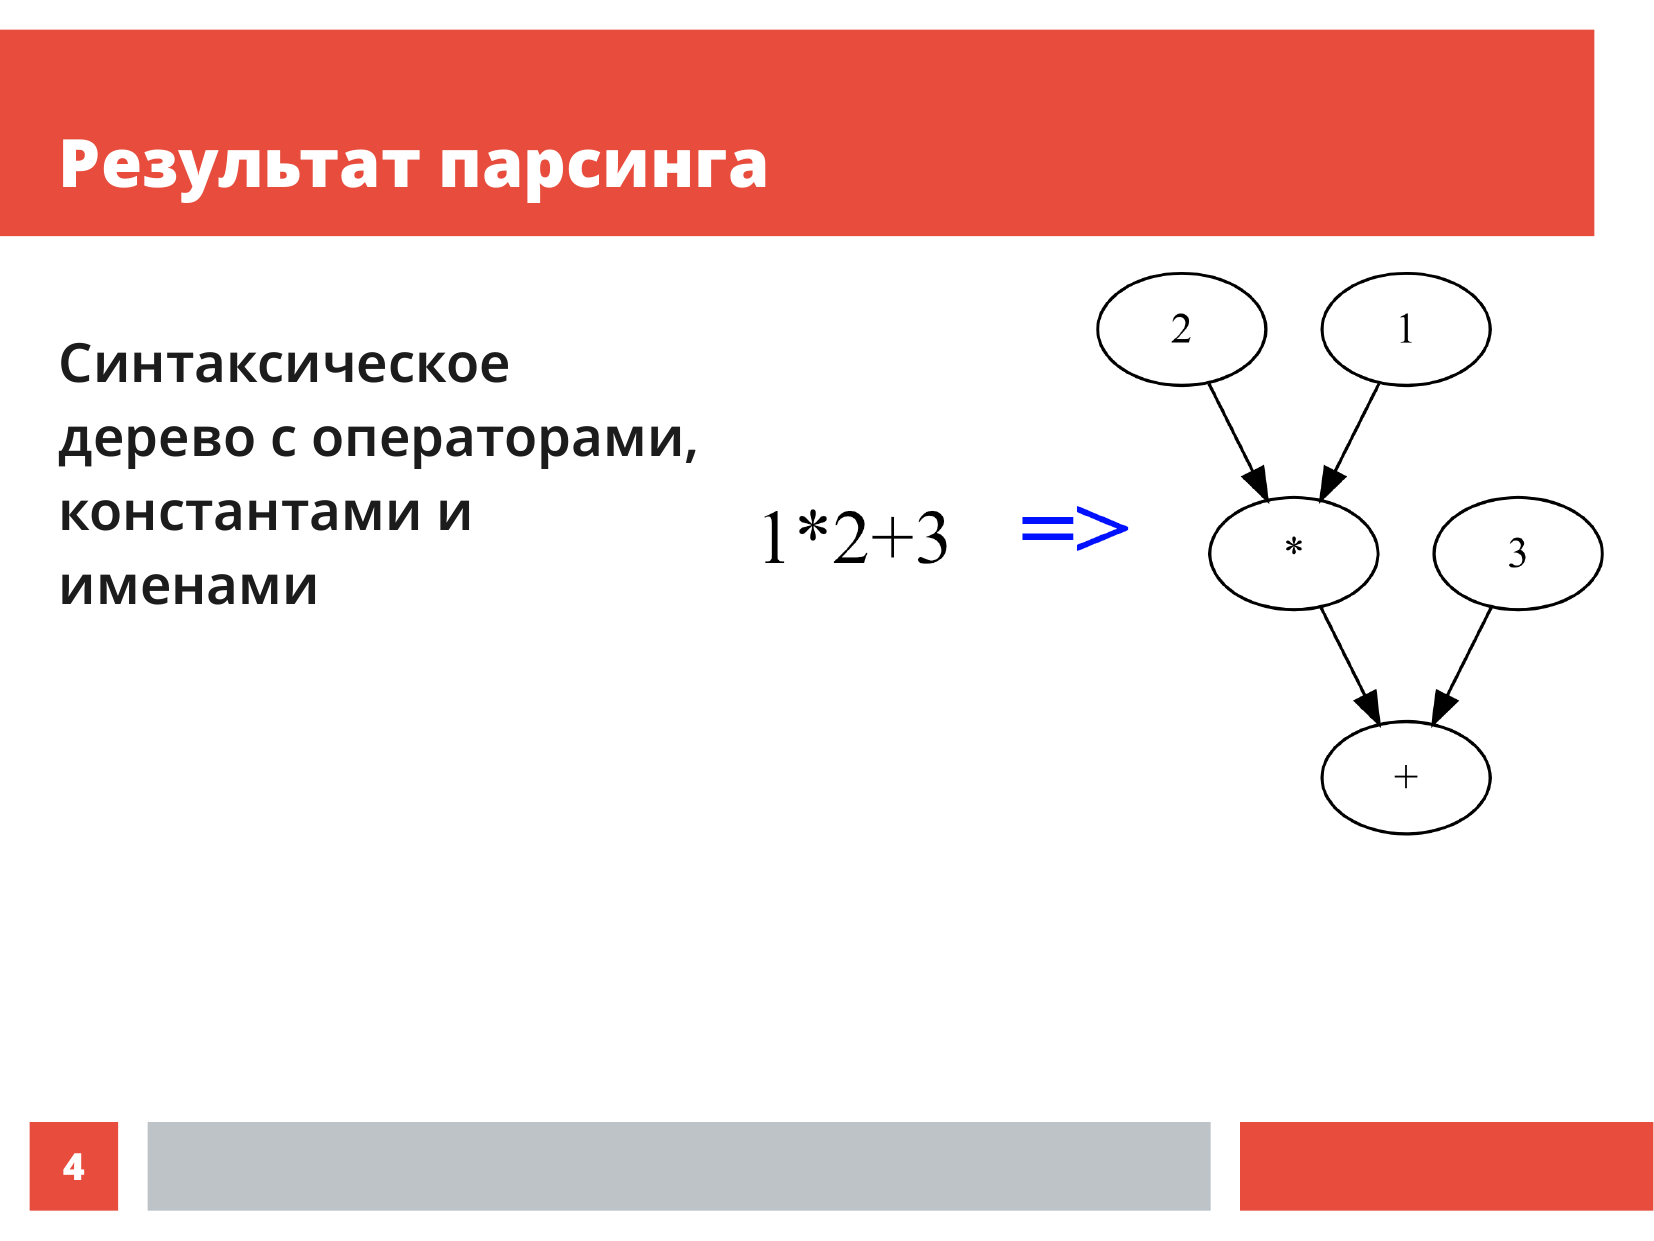

# Результат парсинга
Синтаксическое дерево с операторами, константами и именами
4